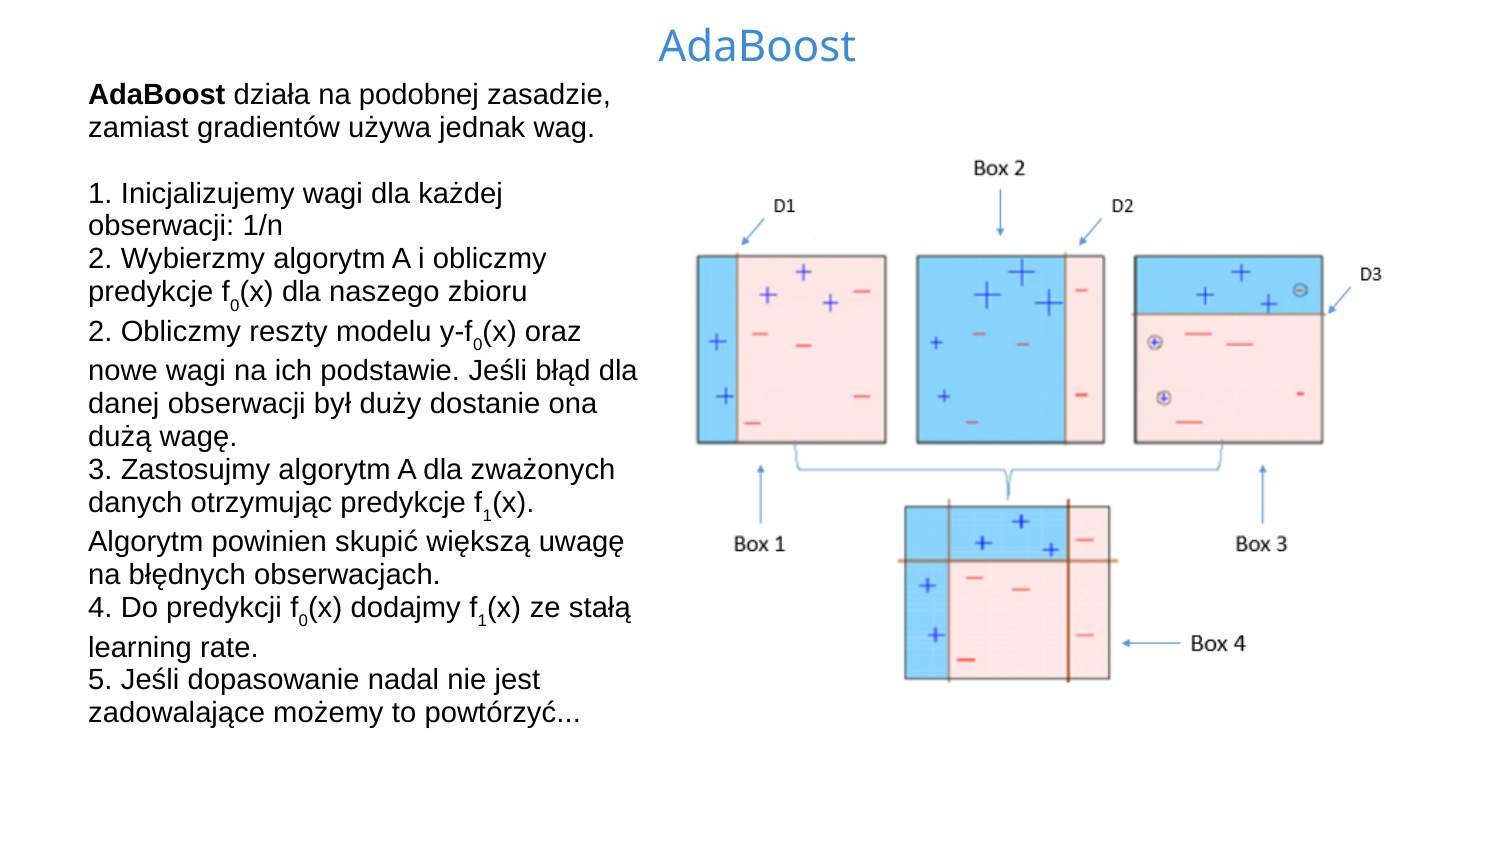

AdaBoost
AdaBoost działa na podobnej zasadzie, zamiast gradientów używa jednak wag.
1. Inicjalizujemy wagi dla każdej obserwacji: 1/n
2. Wybierzmy algorytm A i obliczmy predykcje f0(x) dla naszego zbioru
2. Obliczmy reszty modelu y-f0(x) oraz nowe wagi na ich podstawie. Jeśli błąd dla danej obserwacji był duży dostanie ona dużą wagę.
3. Zastosujmy algorytm A dla zważonych danych otrzymując predykcje f1(x). Algorytm powinien skupić większą uwagę na błędnych obserwacjach.
4. Do predykcji f0(x) dodajmy f1(x) ze stałą learning rate.
5. Jeśli dopasowanie nadal nie jest zadowalające możemy to powtórzyć...